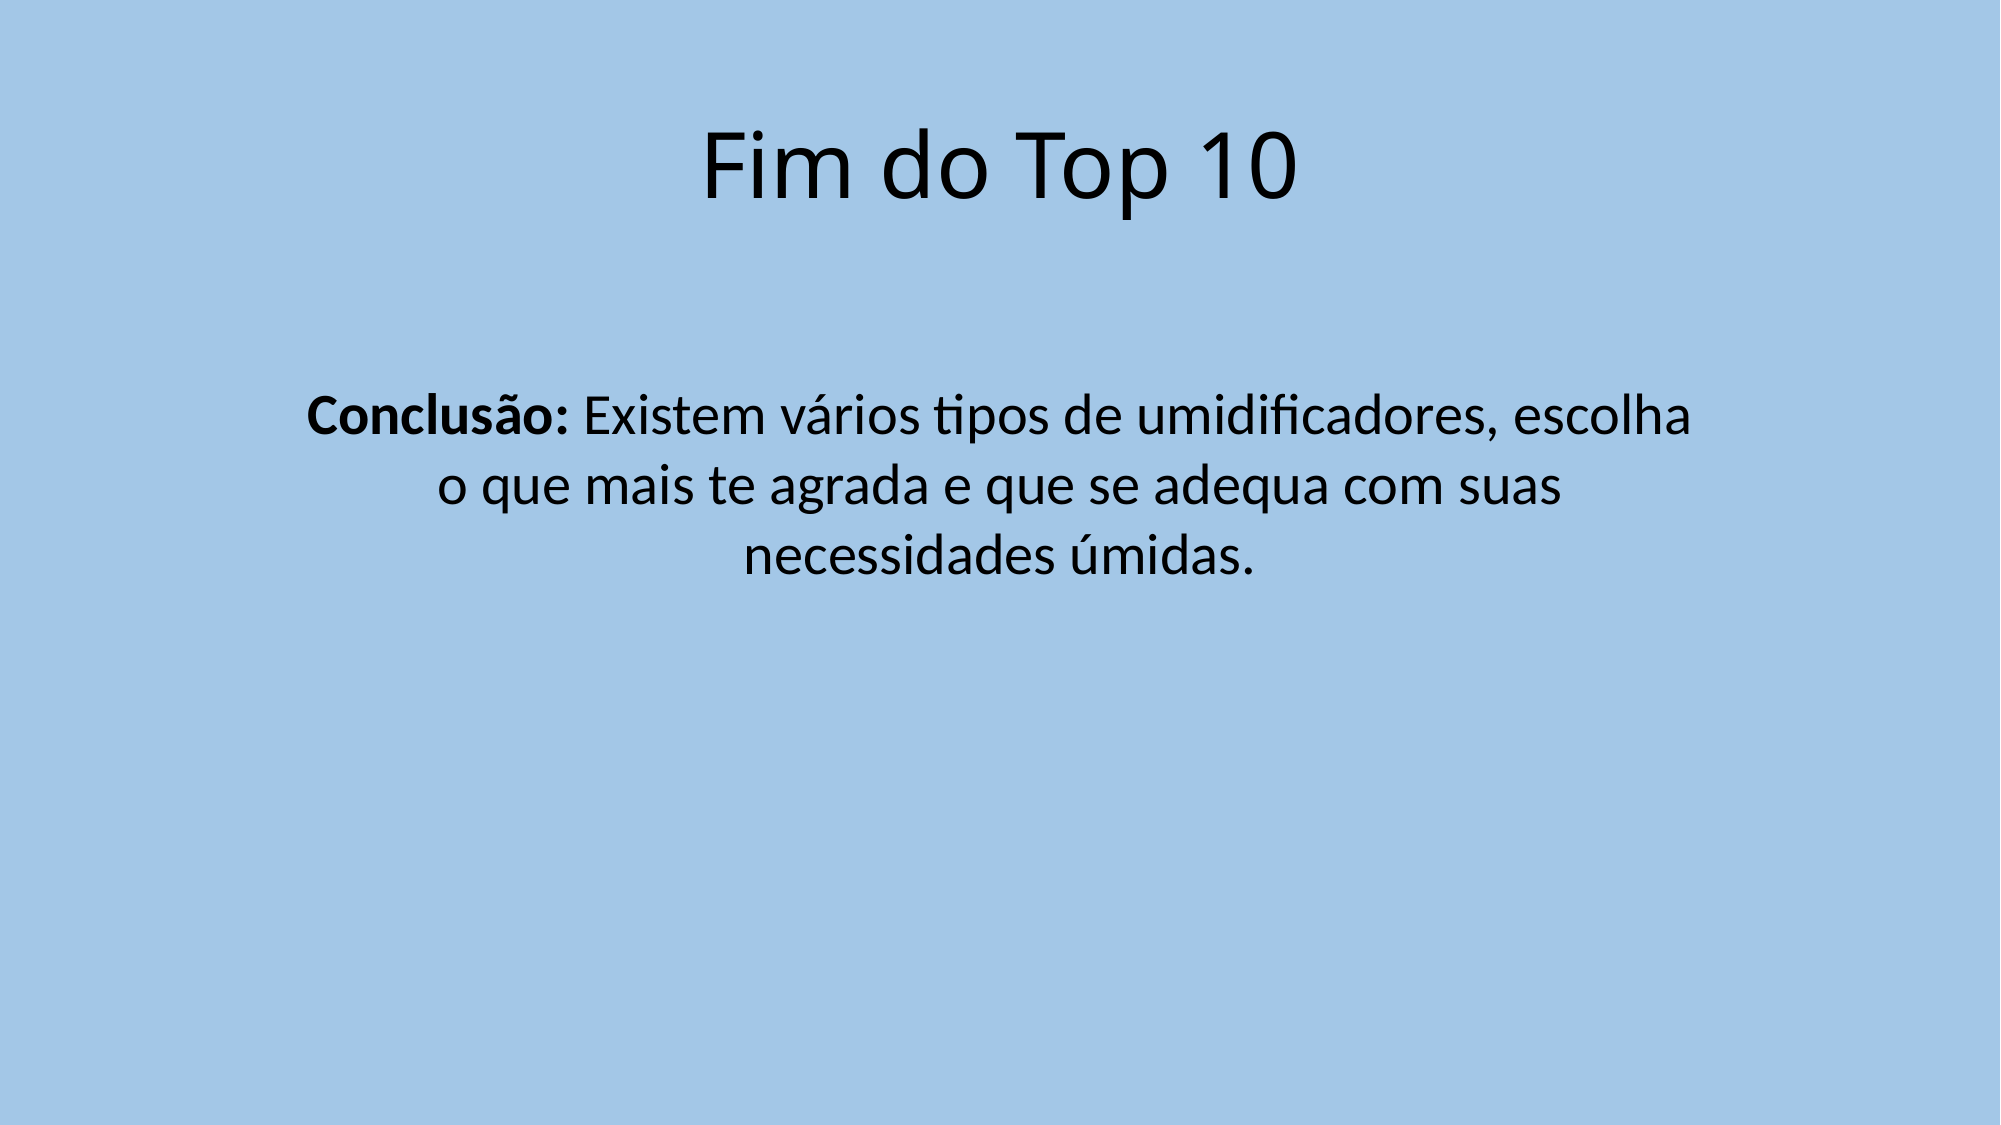

# Fim do Top 10
Conclusão: Existem vários tipos de umidificadores, escolha o que mais te agrada e que se adequa com suas necessidades úmidas.